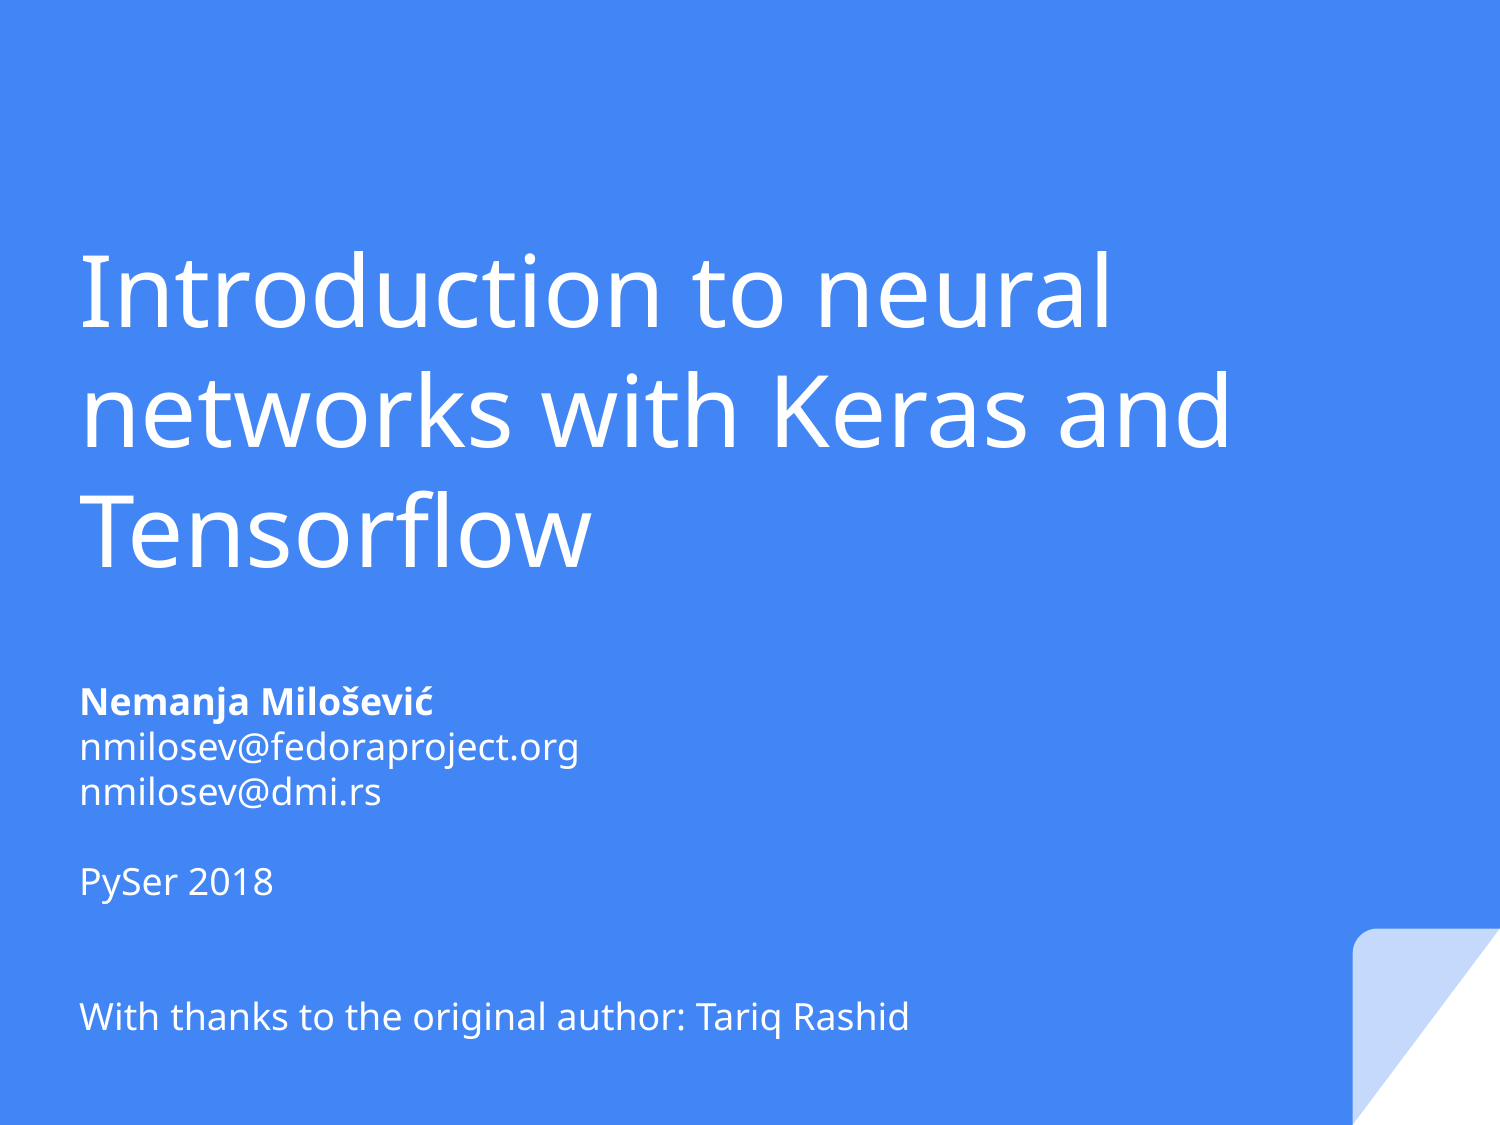

# Introduction to neural networks with Keras and Tensorflow
Nemanja Milošević
nmilosev@fedoraproject.org
nmilosev@dmi.rs
PySer 2018
With thanks to the original author: Tariq Rashid